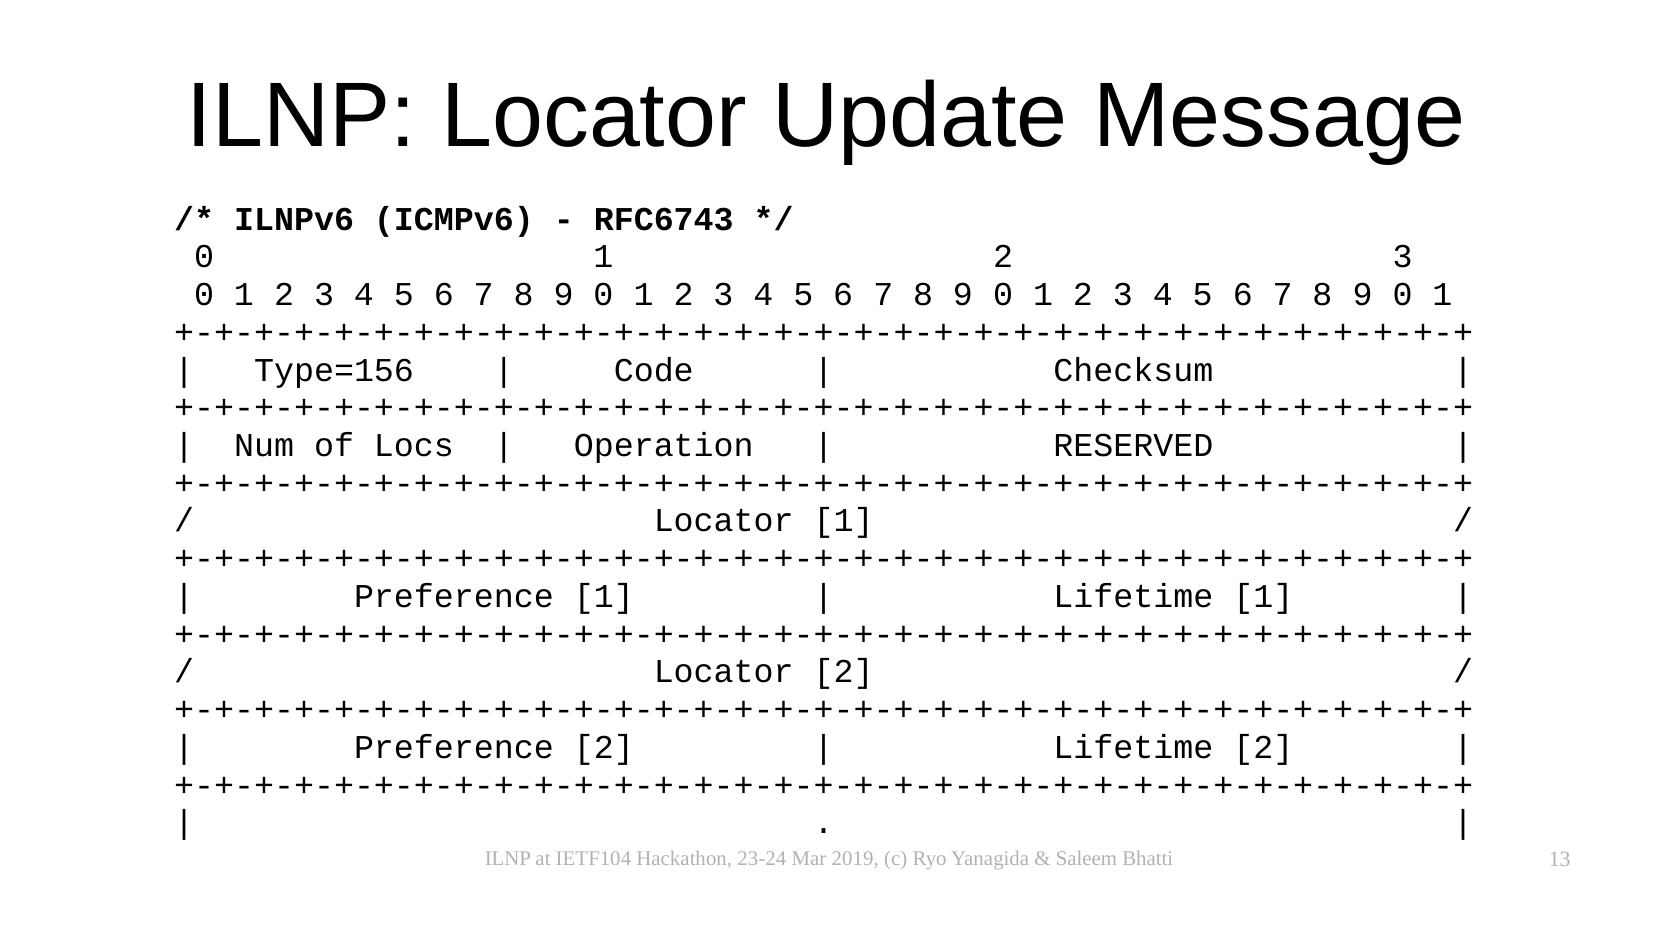

# ILNP: Locator Update Message
/* ILNPv6 (ICMPv6) - RFC6743 */
 0 1 2 3
 0 1 2 3 4 5 6 7 8 9 0 1 2 3 4 5 6 7 8 9 0 1 2 3 4 5 6 7 8 9 0 1
+-+-+-+-+-+-+-+-+-+-+-+-+-+-+-+-+-+-+-+-+-+-+-+-+-+-+-+-+-+-+-+-+
| Type=156 | Code | Checksum |
+-+-+-+-+-+-+-+-+-+-+-+-+-+-+-+-+-+-+-+-+-+-+-+-+-+-+-+-+-+-+-+-+
| Num of Locs | Operation | RESERVED |
+-+-+-+-+-+-+-+-+-+-+-+-+-+-+-+-+-+-+-+-+-+-+-+-+-+-+-+-+-+-+-+-+
/ Locator [1] /
+-+-+-+-+-+-+-+-+-+-+-+-+-+-+-+-+-+-+-+-+-+-+-+-+-+-+-+-+-+-+-+-+
| Preference [1] | Lifetime [1] |
+-+-+-+-+-+-+-+-+-+-+-+-+-+-+-+-+-+-+-+-+-+-+-+-+-+-+-+-+-+-+-+-+
/ Locator [2] /
+-+-+-+-+-+-+-+-+-+-+-+-+-+-+-+-+-+-+-+-+-+-+-+-+-+-+-+-+-+-+-+-+
| Preference [2] | Lifetime [2] |
+-+-+-+-+-+-+-+-+-+-+-+-+-+-+-+-+-+-+-+-+-+-+-+-+-+-+-+-+-+-+-+-+
| . |
ILNP at IETF104 Hackathon, 23-24 Mar 2019, (c) Ryo Yanagida & Saleem Bhatti
13